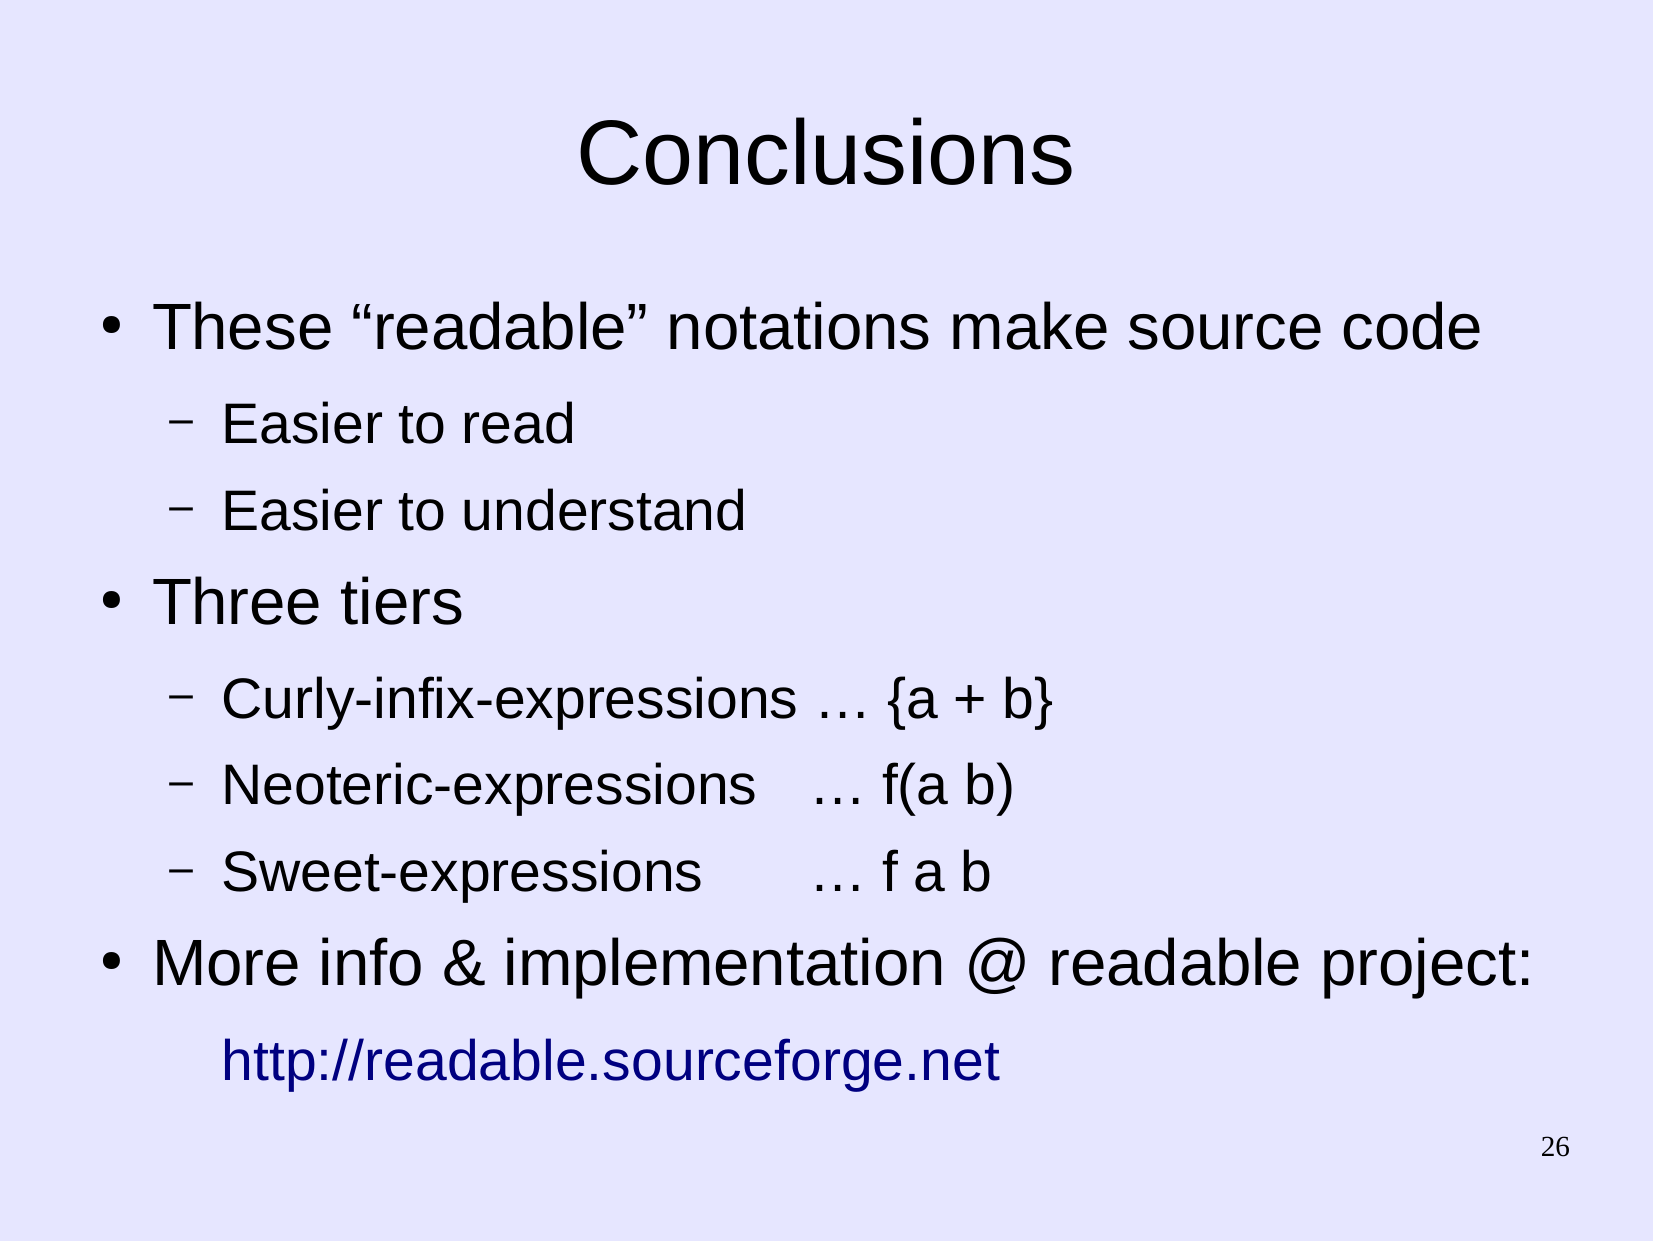

# Conclusions
These “readable” notations make source code
Easier to read
Easier to understand
Three tiers
Curly-infix-expressions … {a + b}
Neoteric-expressions	… f(a b)
Sweet-expressions 	… f a b
More info & implementation @ readable project:
http://readable.sourceforge.net
26